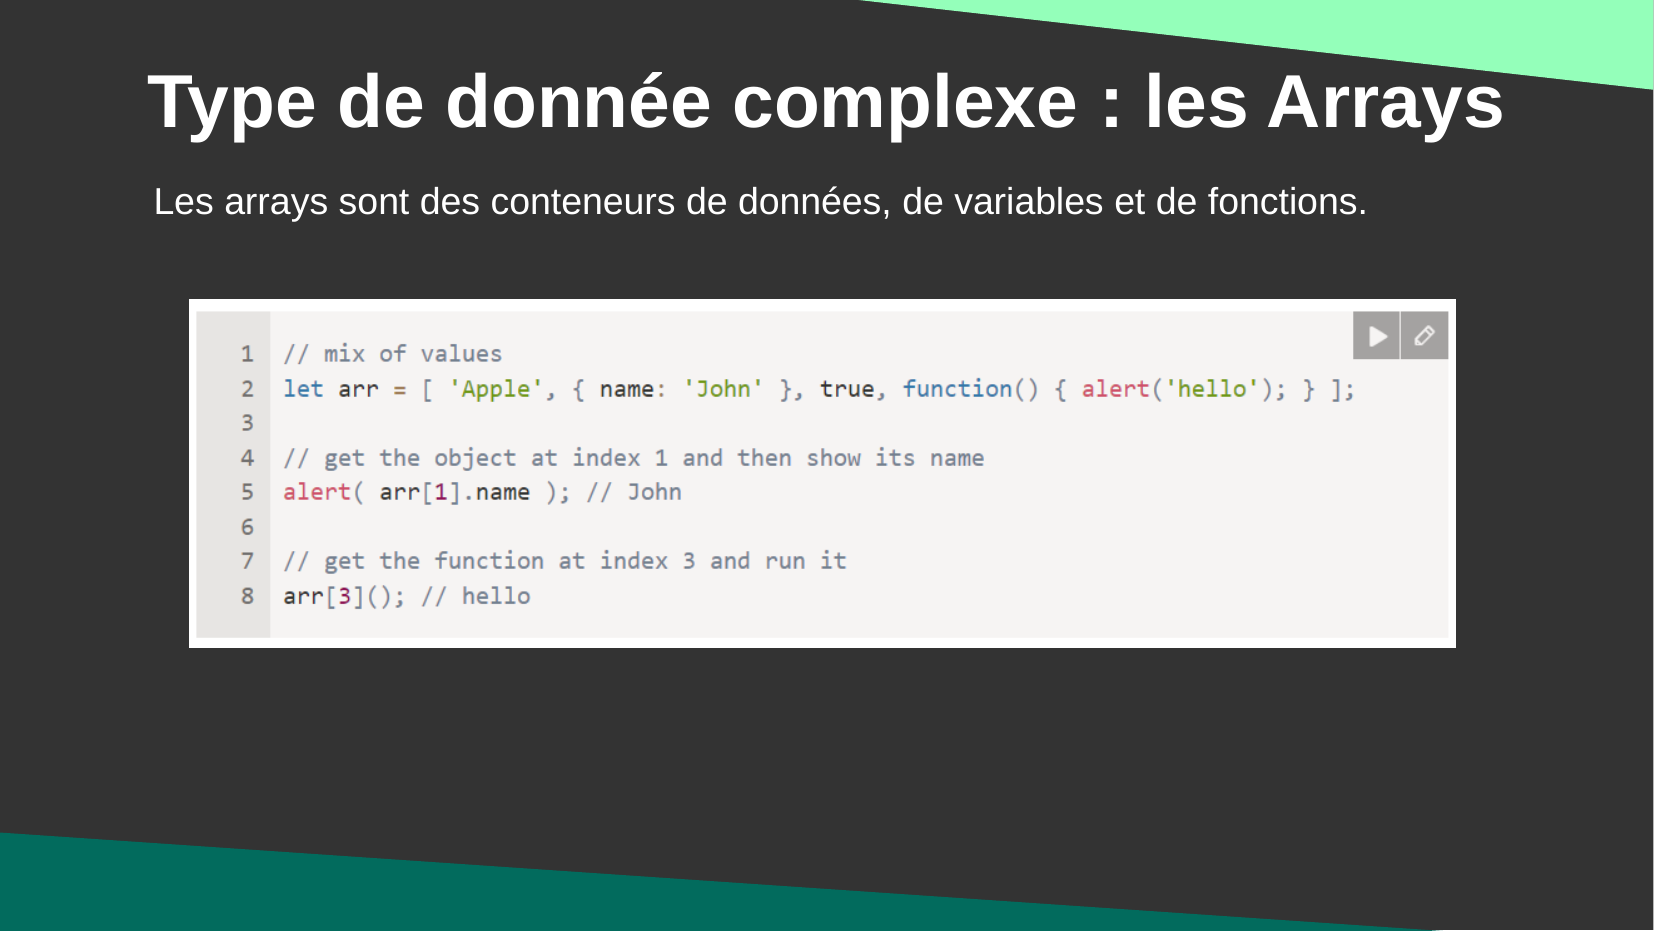

# Type de donnée complexe : les Arrays
Les arrays sont des conteneurs de données, de variables et de fonctions.